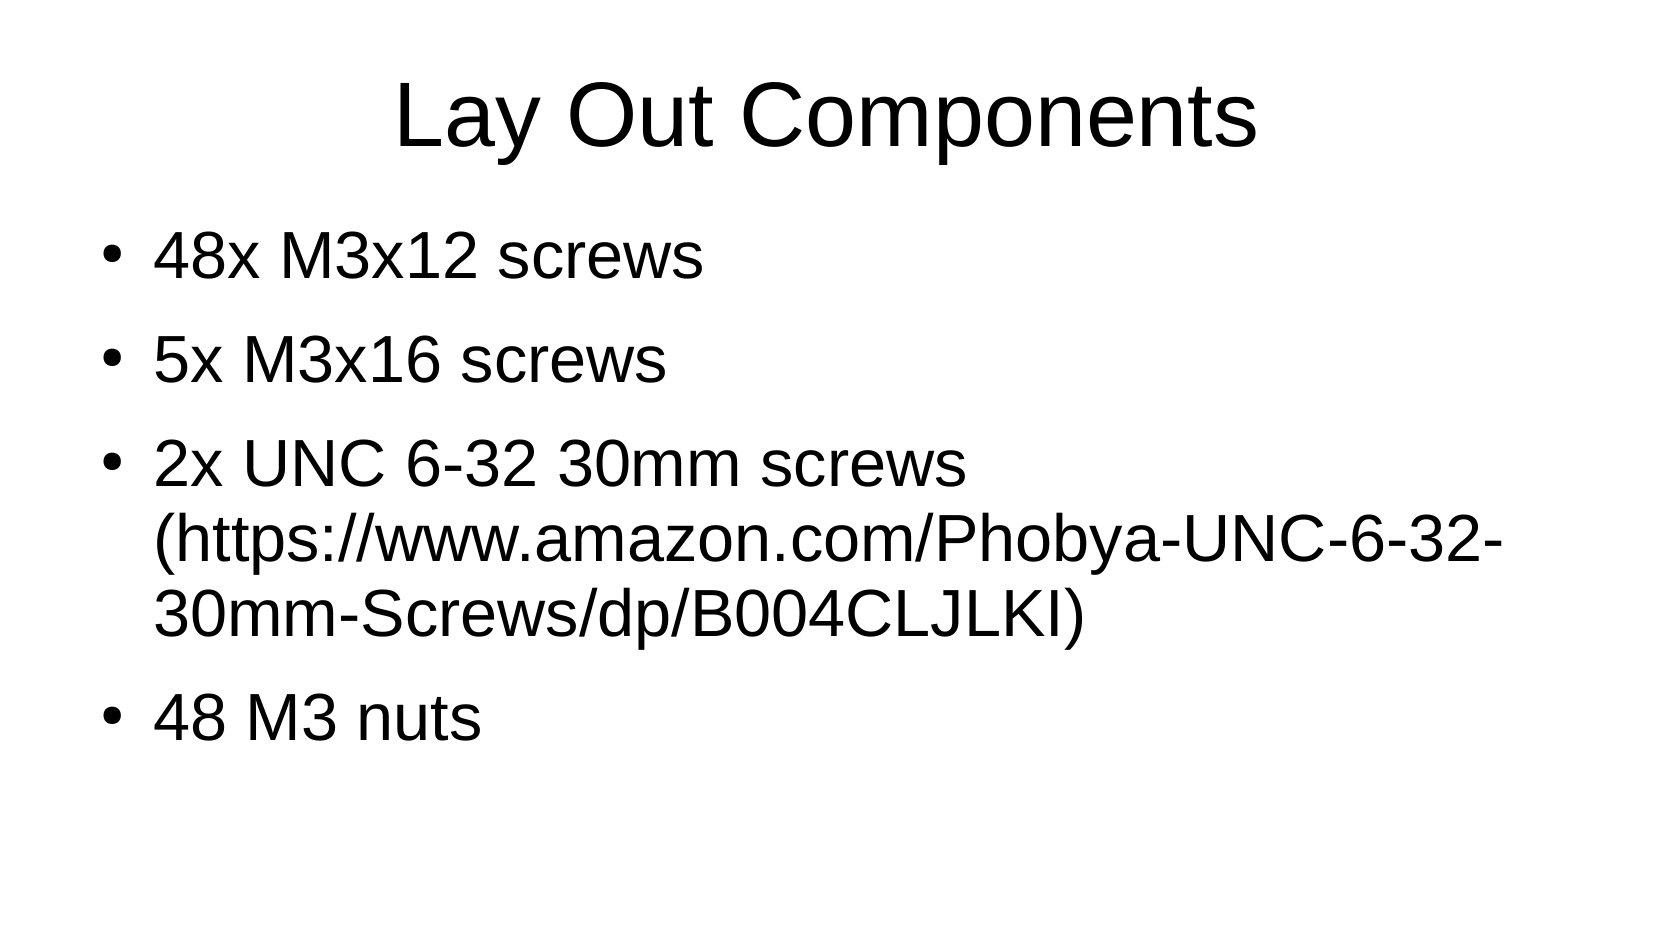

# Lay Out Components
48x M3x12 screws
5x M3x16 screws
2x UNC 6-32 30mm screws (https://www.amazon.com/Phobya-UNC-6-32-30mm-Screws/dp/B004CLJLKI)
48 M3 nuts